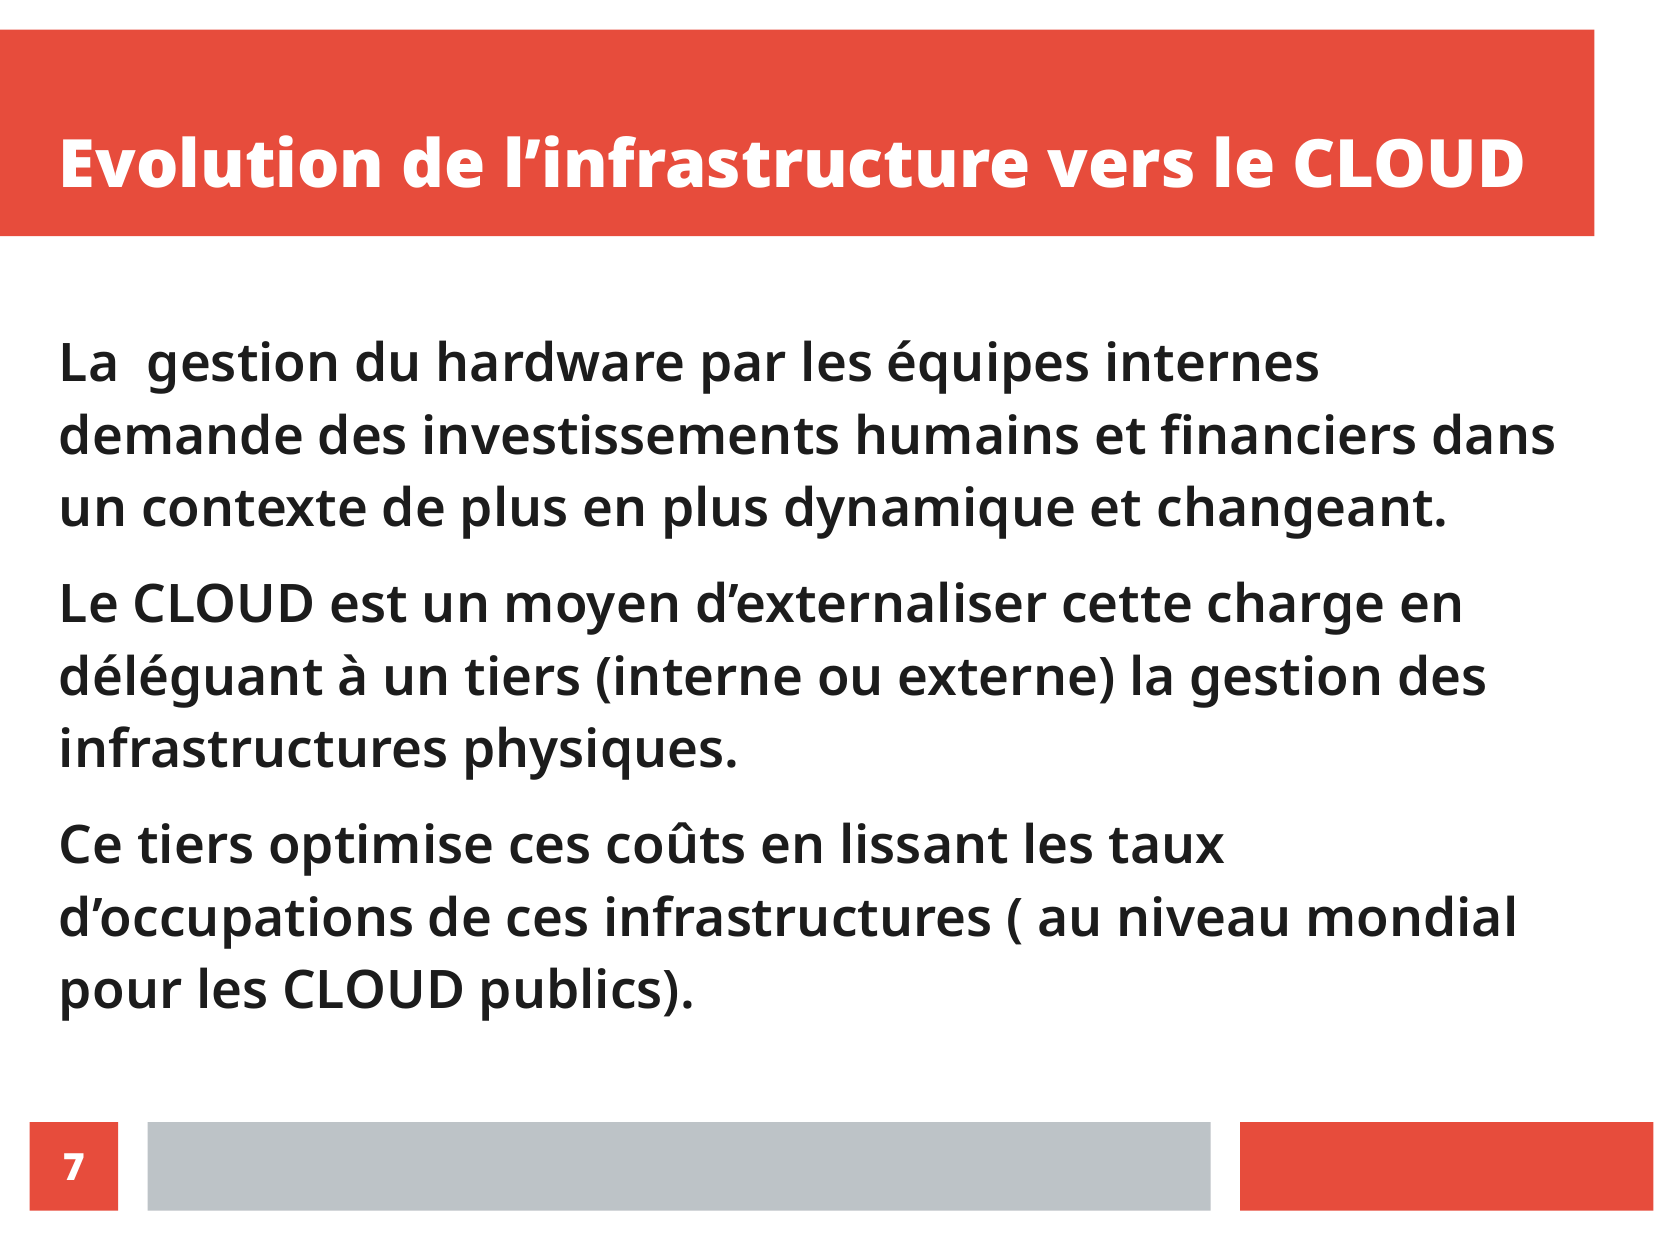

# Evolution de l’infrastructure vers le CLOUD
La gestion du hardware par les équipes internes demande des investissements humains et financiers dans un contexte de plus en plus dynamique et changeant.
Le CLOUD est un moyen d’externaliser cette charge en déléguant à un tiers (interne ou externe) la gestion des infrastructures physiques.
Ce tiers optimise ces coûts en lissant les taux d’occupations de ces infrastructures ( au niveau mondial pour les CLOUD publics).
7